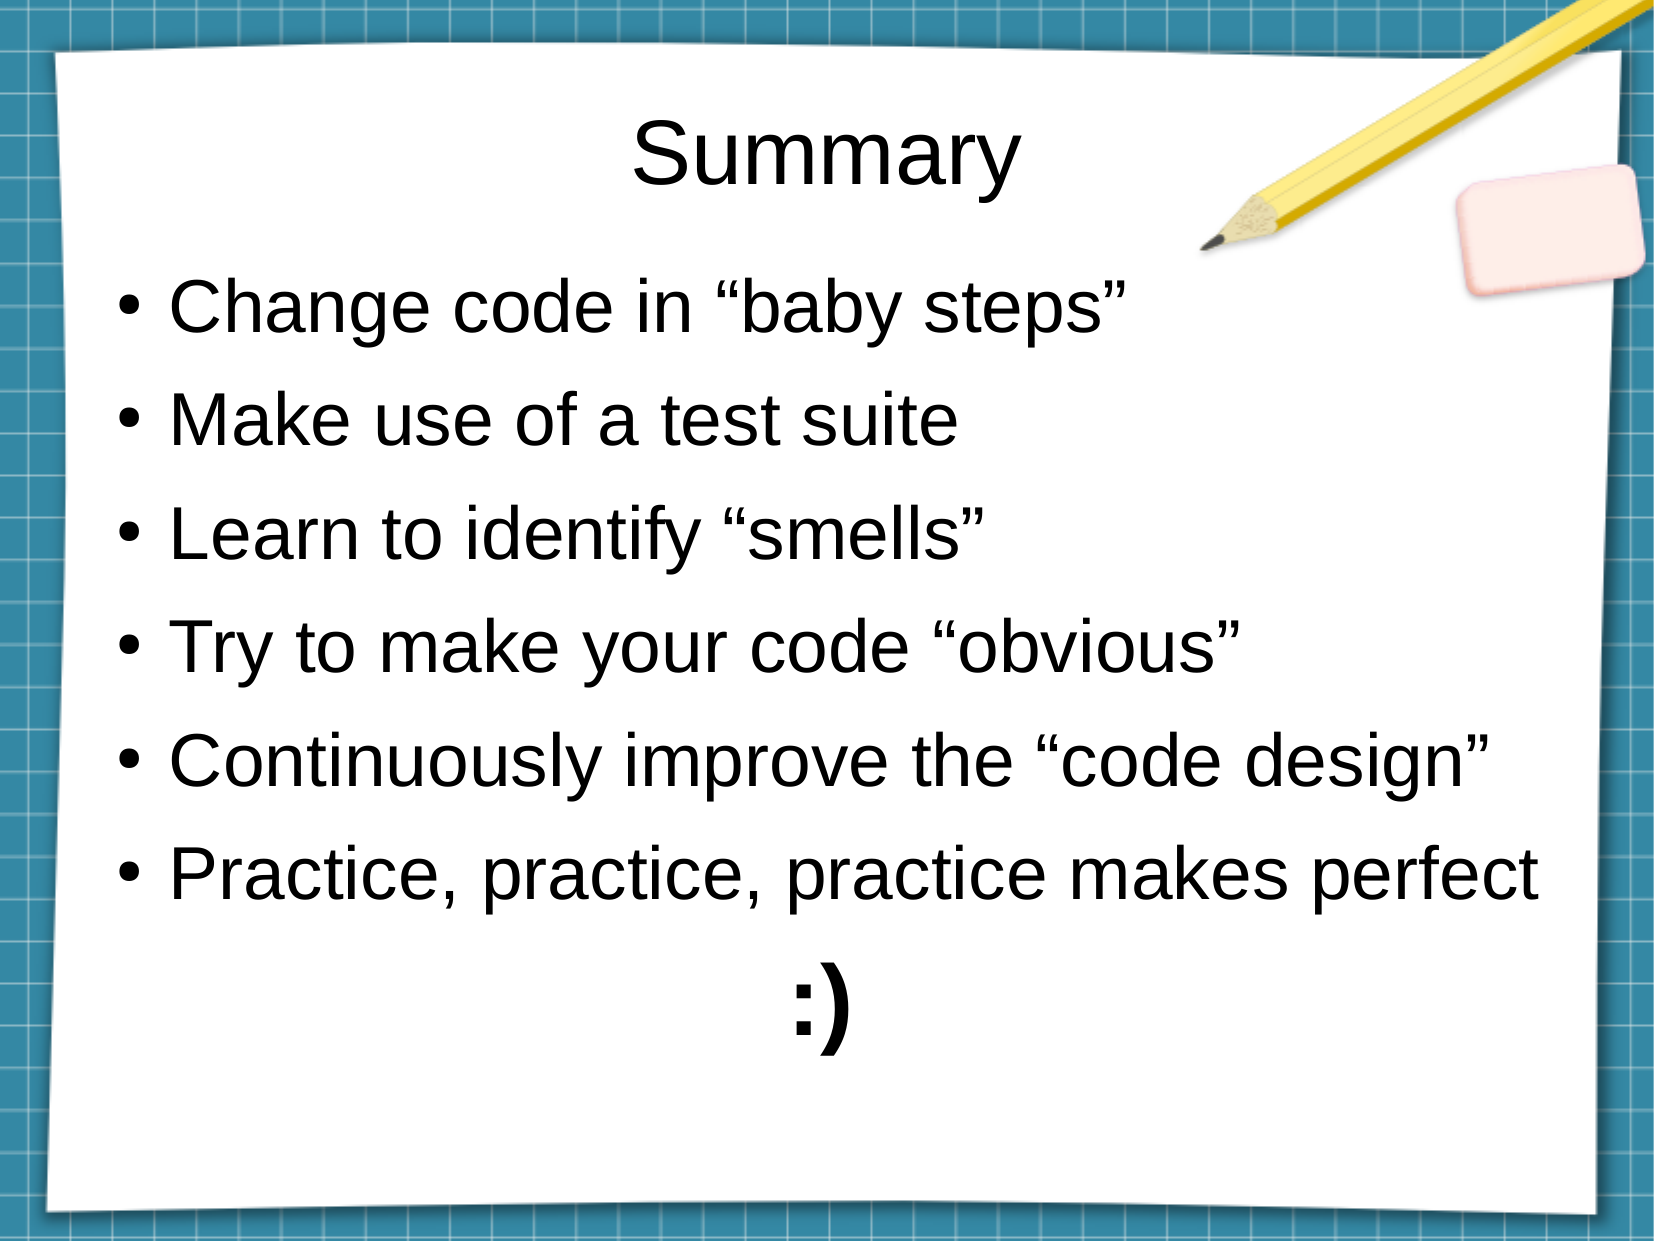

# Summary
Change code in “baby steps”
Make use of a test suite
Learn to identify “smells”
Try to make your code “obvious”
Continuously improve the “code design”
Practice, practice, practice makes perfect
:)